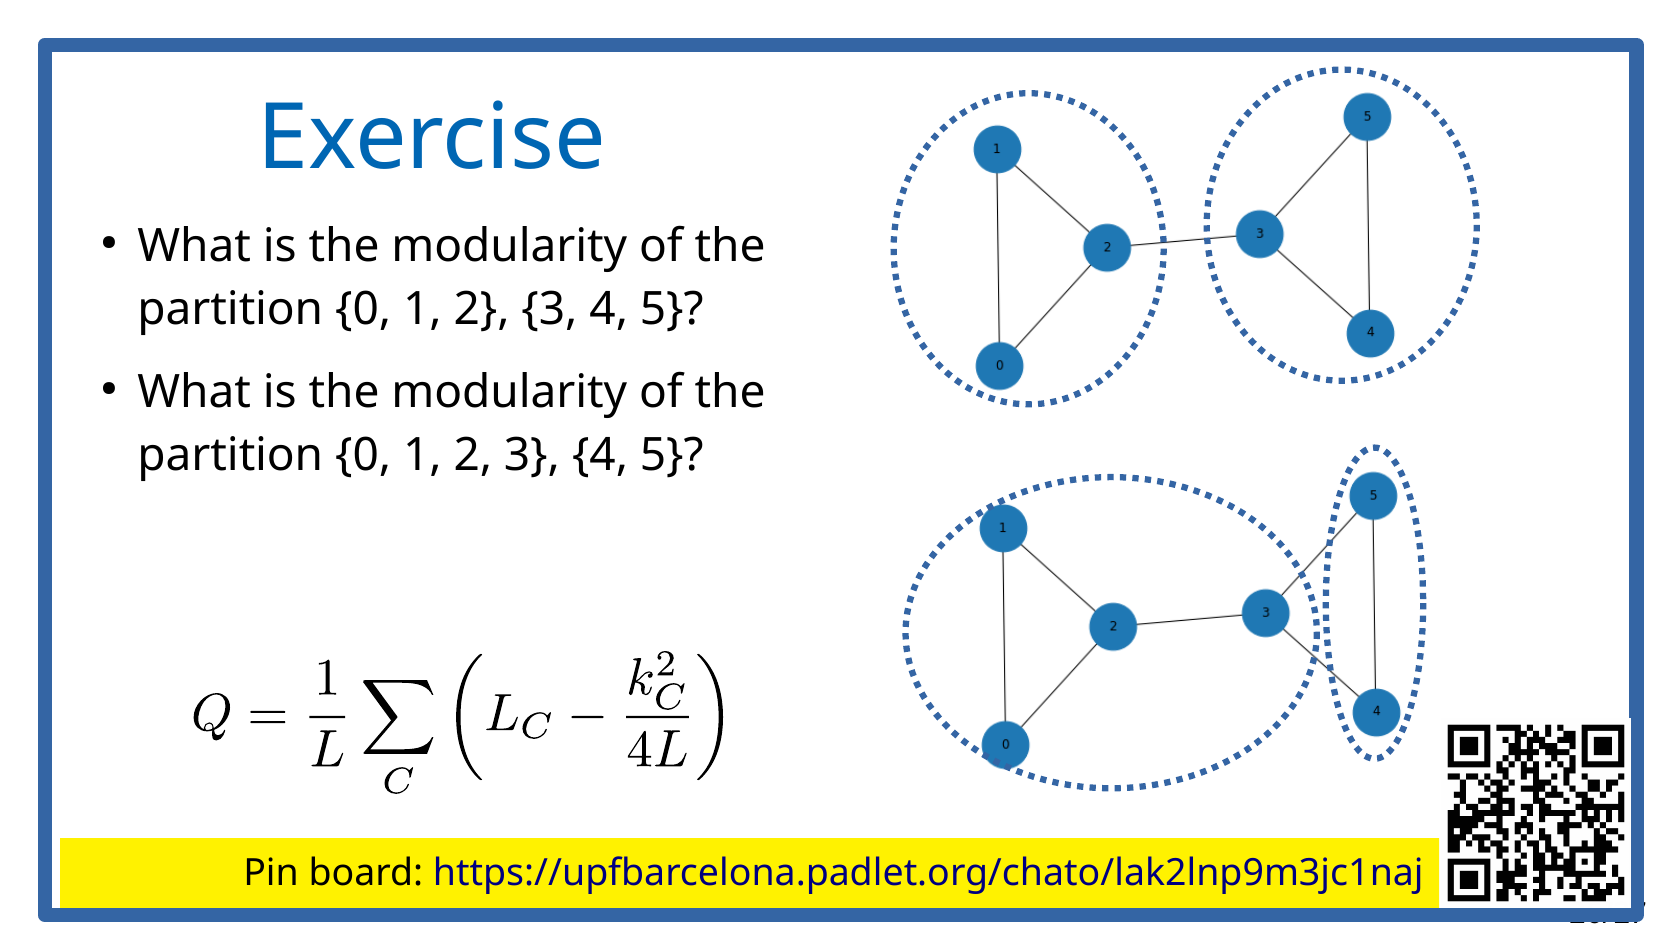

# Exercise
What is the modularity of the partition {0, 1, 2}, {3, 4, 5}?
What is the modularity of the partition {0, 1, 2, 3}, {4, 5}?
Pin board: https://upfbarcelona.padlet.org/chato/lak2lnp9m3jc1naj
26